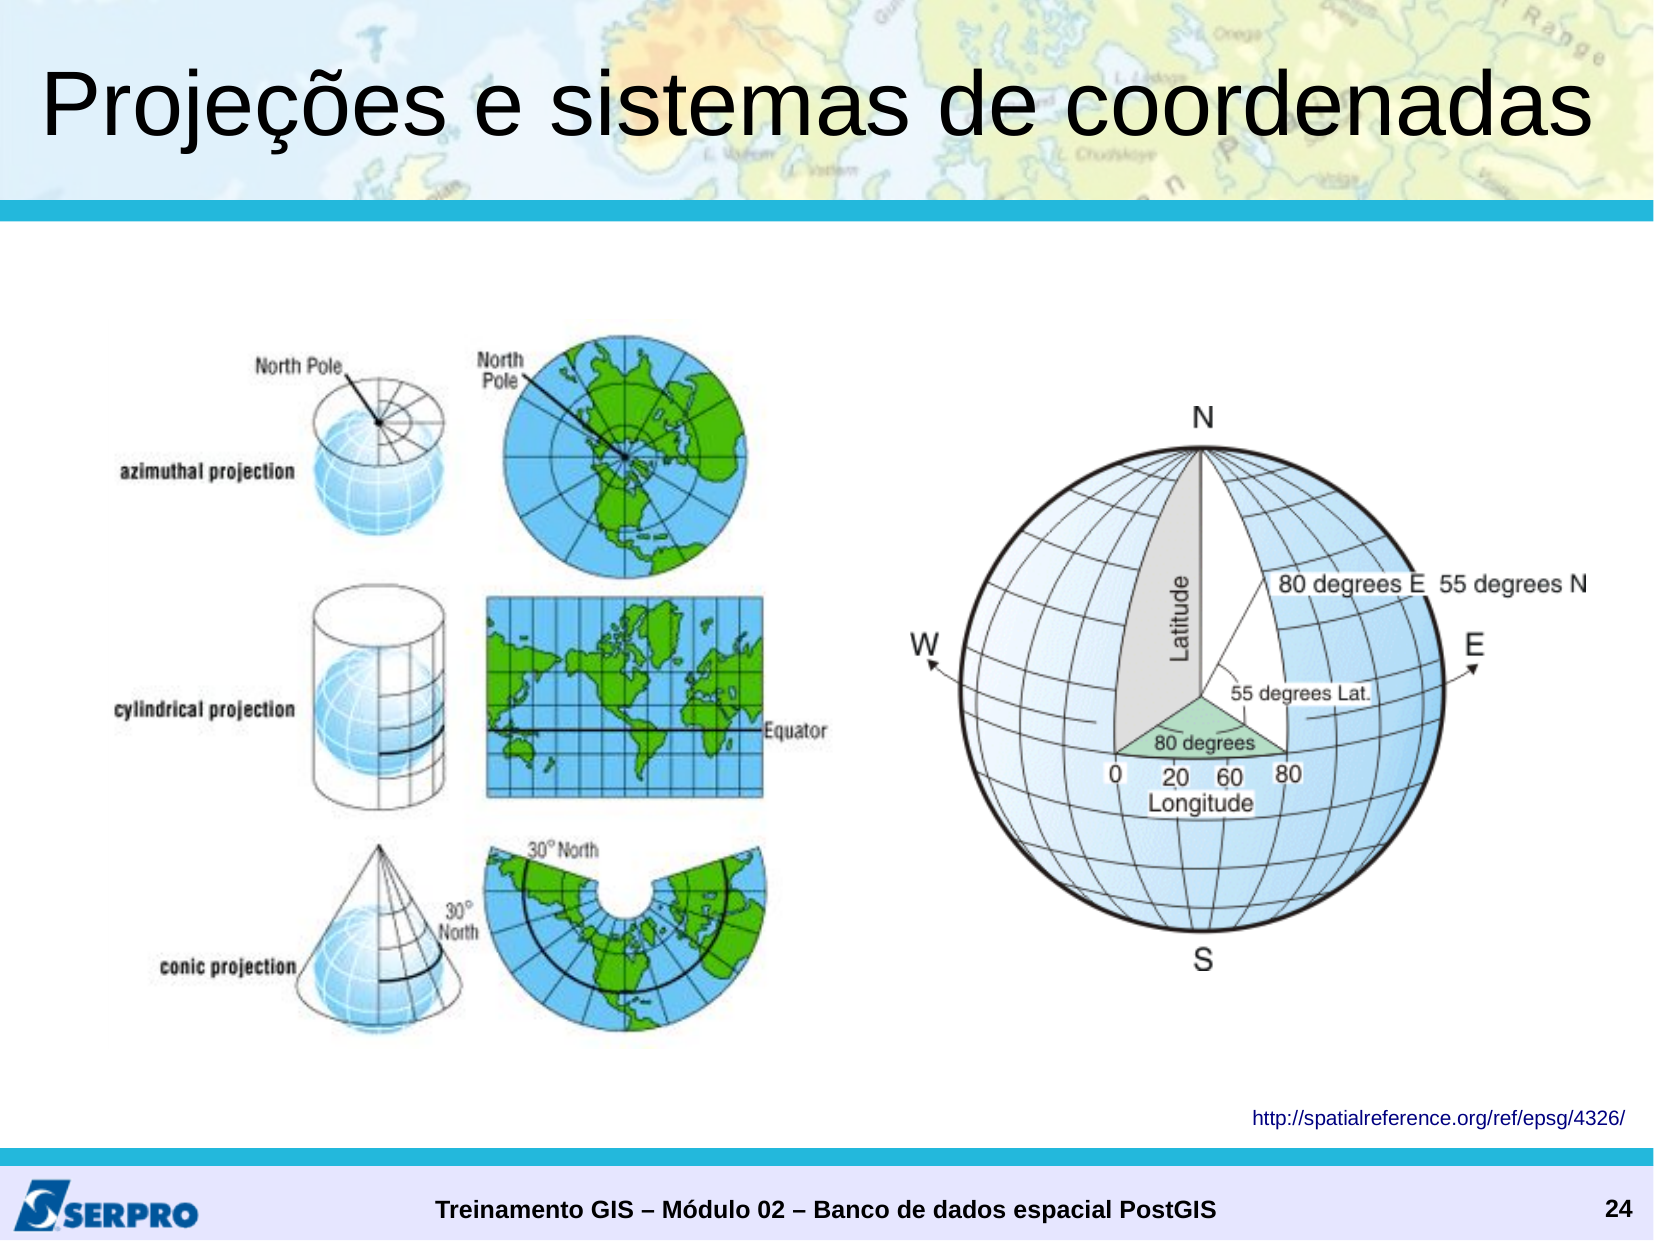

# Projeções e sistemas de coordenadas
http://spatialreference.org/ref/epsg/4326/
24
Treinamento GIS – Módulo 02 – Banco de dados espacial PostGIS